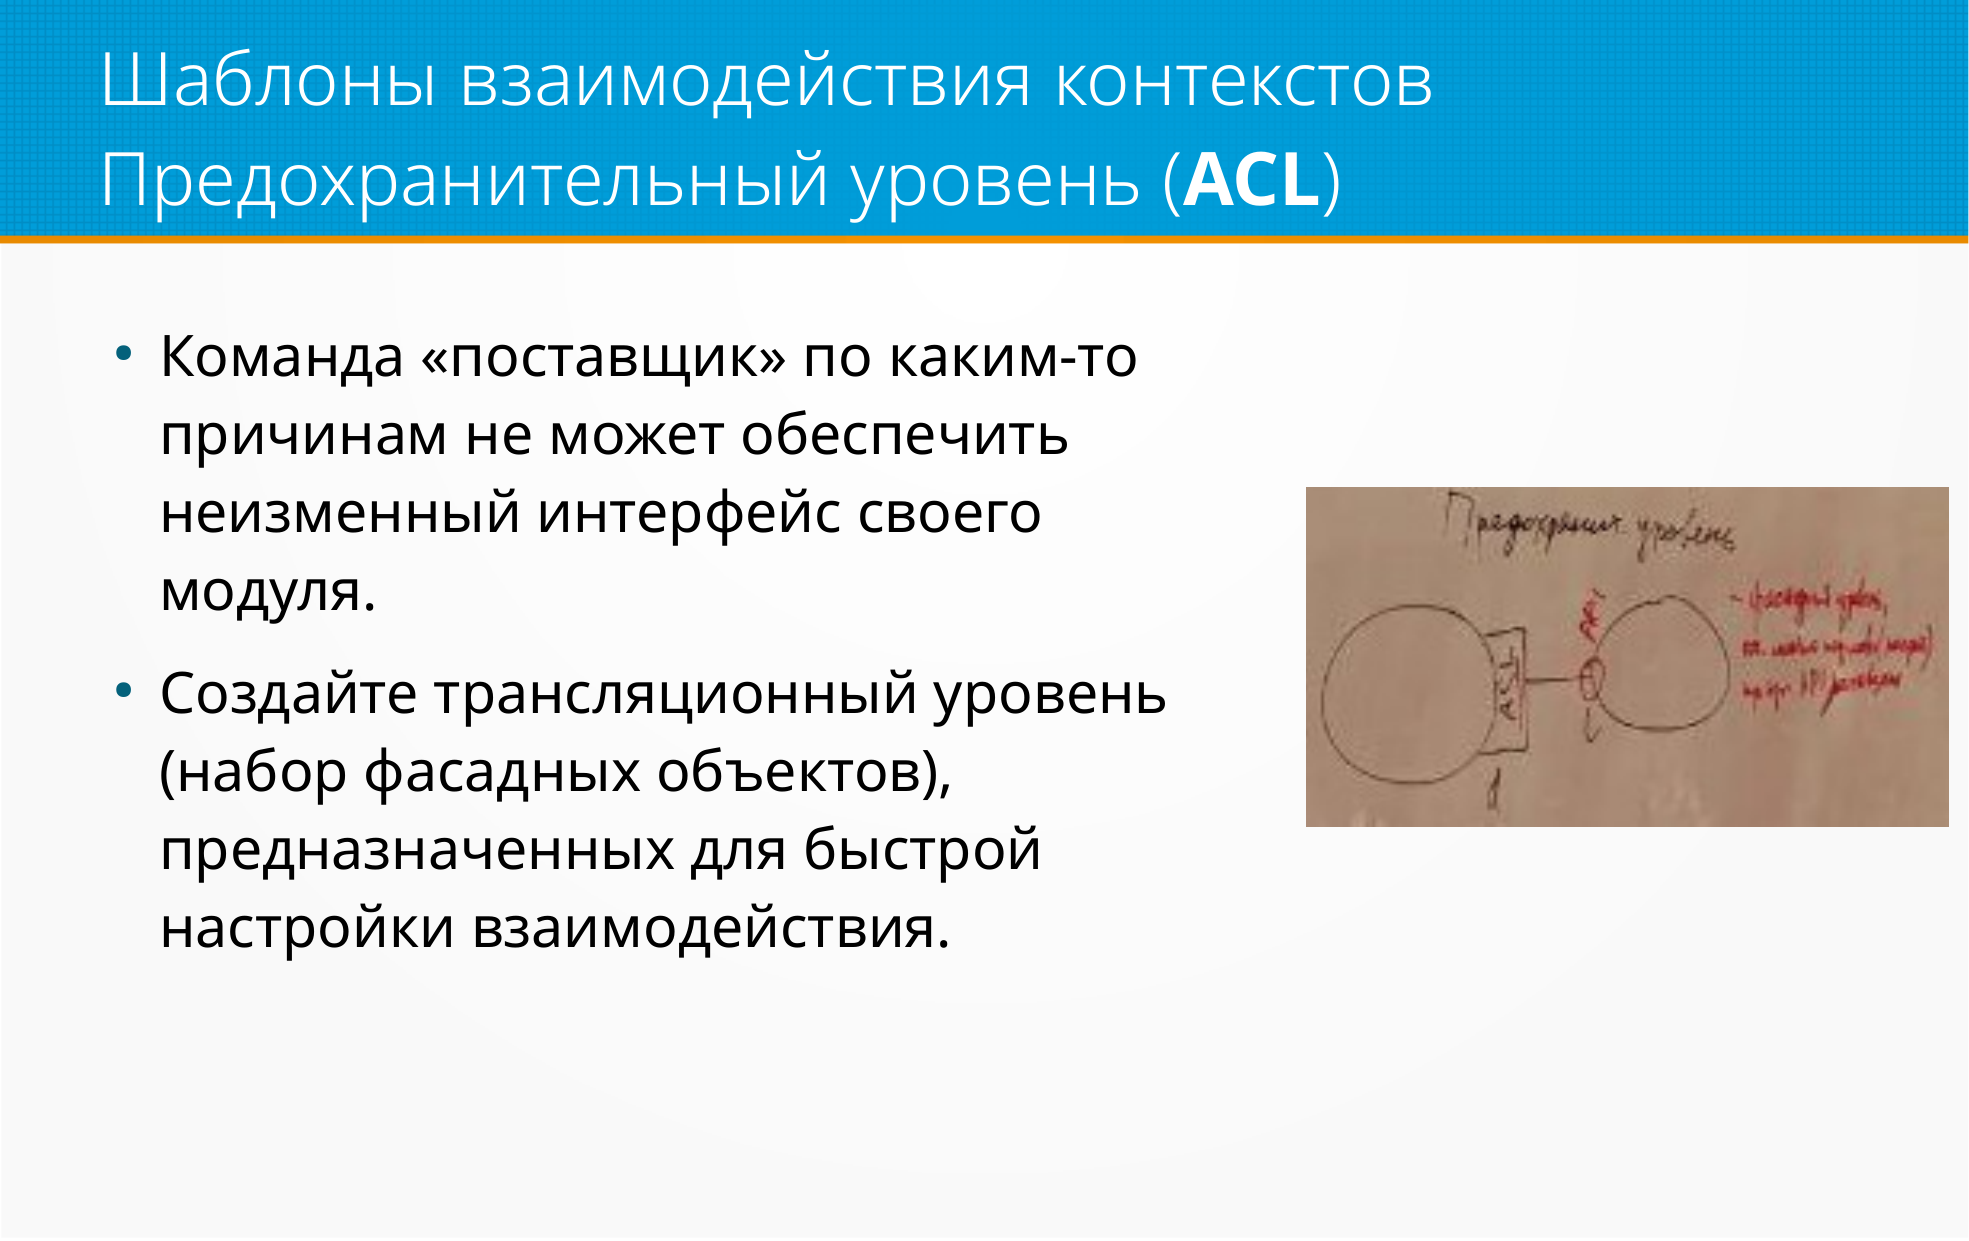

# Шаблоны взаимодействия контекстов Предохранительный уровень (ACL)
Команда «поставщик» по каким-то причинам не может обеспечить неизменный интерфейс своего модуля.
Создайте трансляционный уровень (набор фасадных объектов), предназначенных для быстрой настройки взаимодействия.